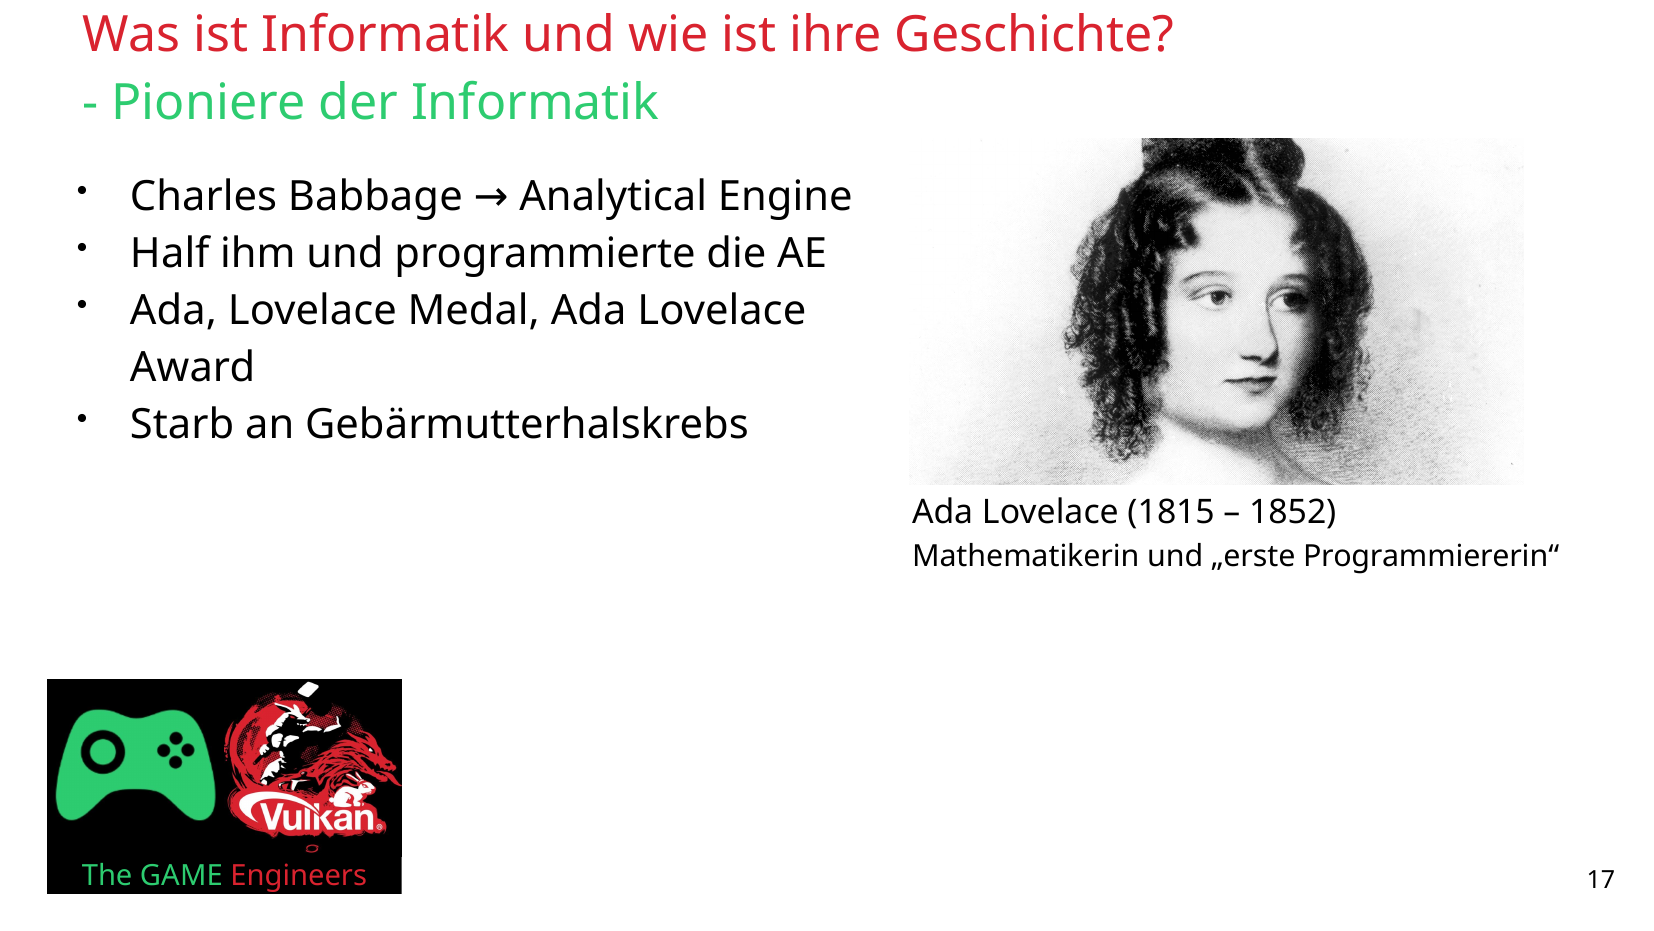

# Was ist Informatik und wie ist ihre Geschichte? - Pioniere der Informatik
Charles Babbage → Analytical Engine
Half ihm und programmierte die AE
Ada, Lovelace Medal, Ada Lovelace Award
Starb an Gebärmutterhalskrebs
Ada Lovelace (1815 – 1852)
Mathematikerin und „erste Programmiererin“